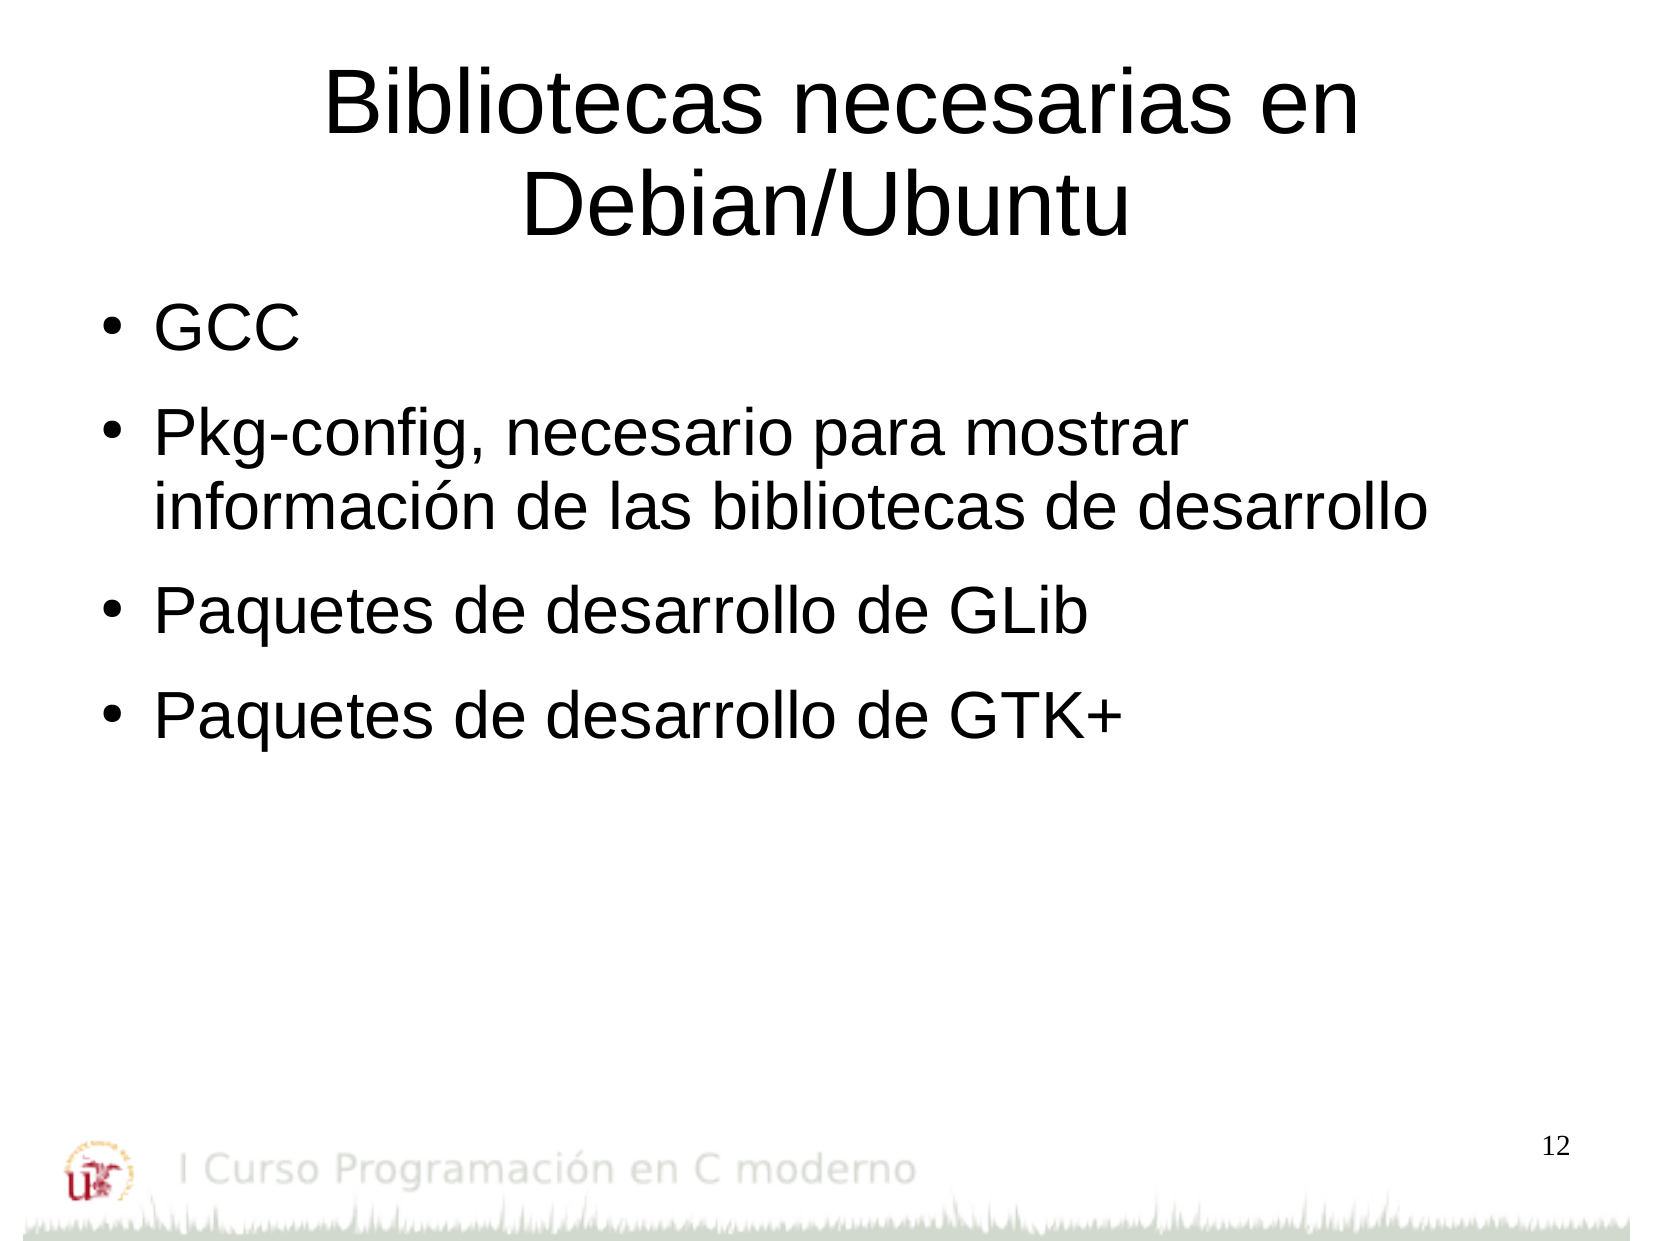

# Bibliotecas necesarias en Debian/Ubuntu
GCC
Pkg-config, necesario para mostrar información de las bibliotecas de desarrollo
Paquetes de desarrollo de GLib
Paquetes de desarrollo de GTK+
12